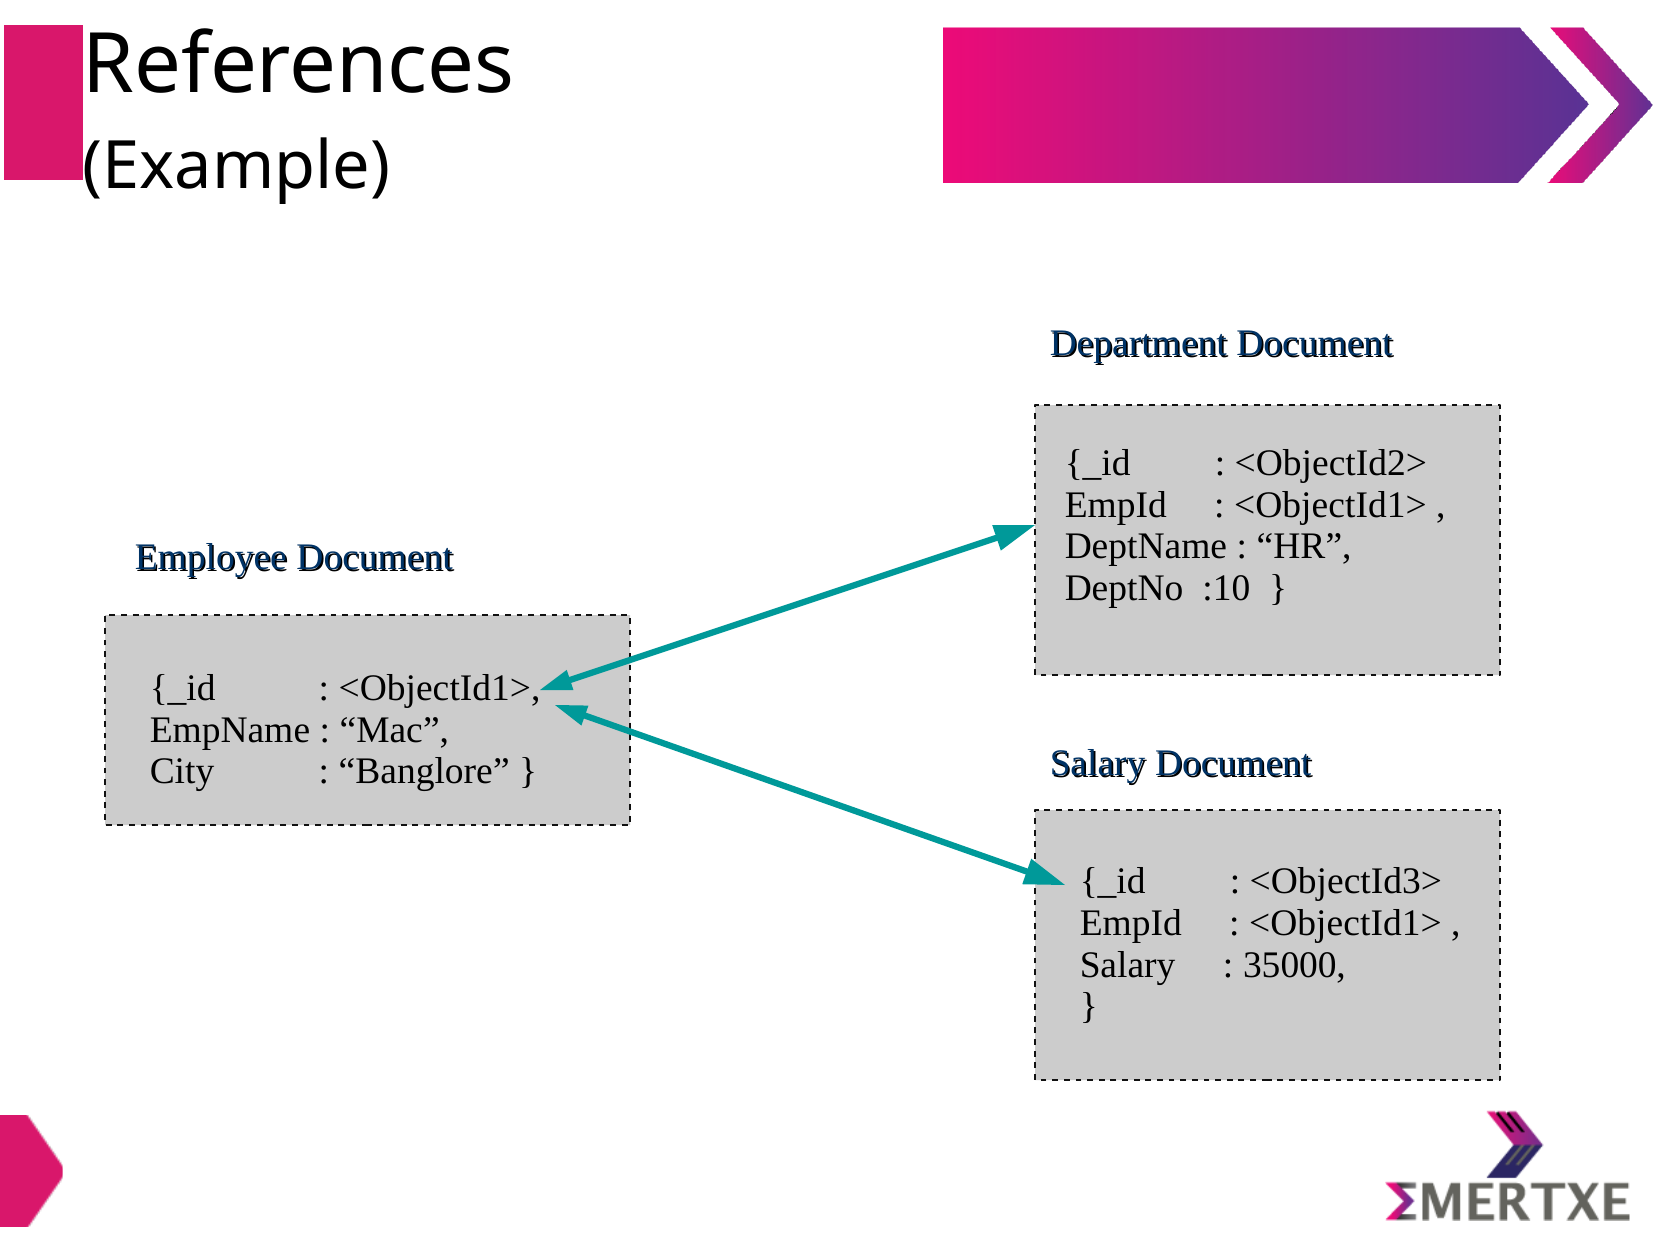

# References (Example)
Department Document
{_id		: <ObjectId2>
EmpId : <ObjectId1> ,
DeptName : “HR”,
DeptNo :10 }
Employee Document
{_id 	 : <ObjectId1>,
EmpName : “Mac”,
City : “Banglore” }
Salary Document
{_id		: <ObjectId3>
EmpId : <ObjectId1> ,
Salary : 35000,
}